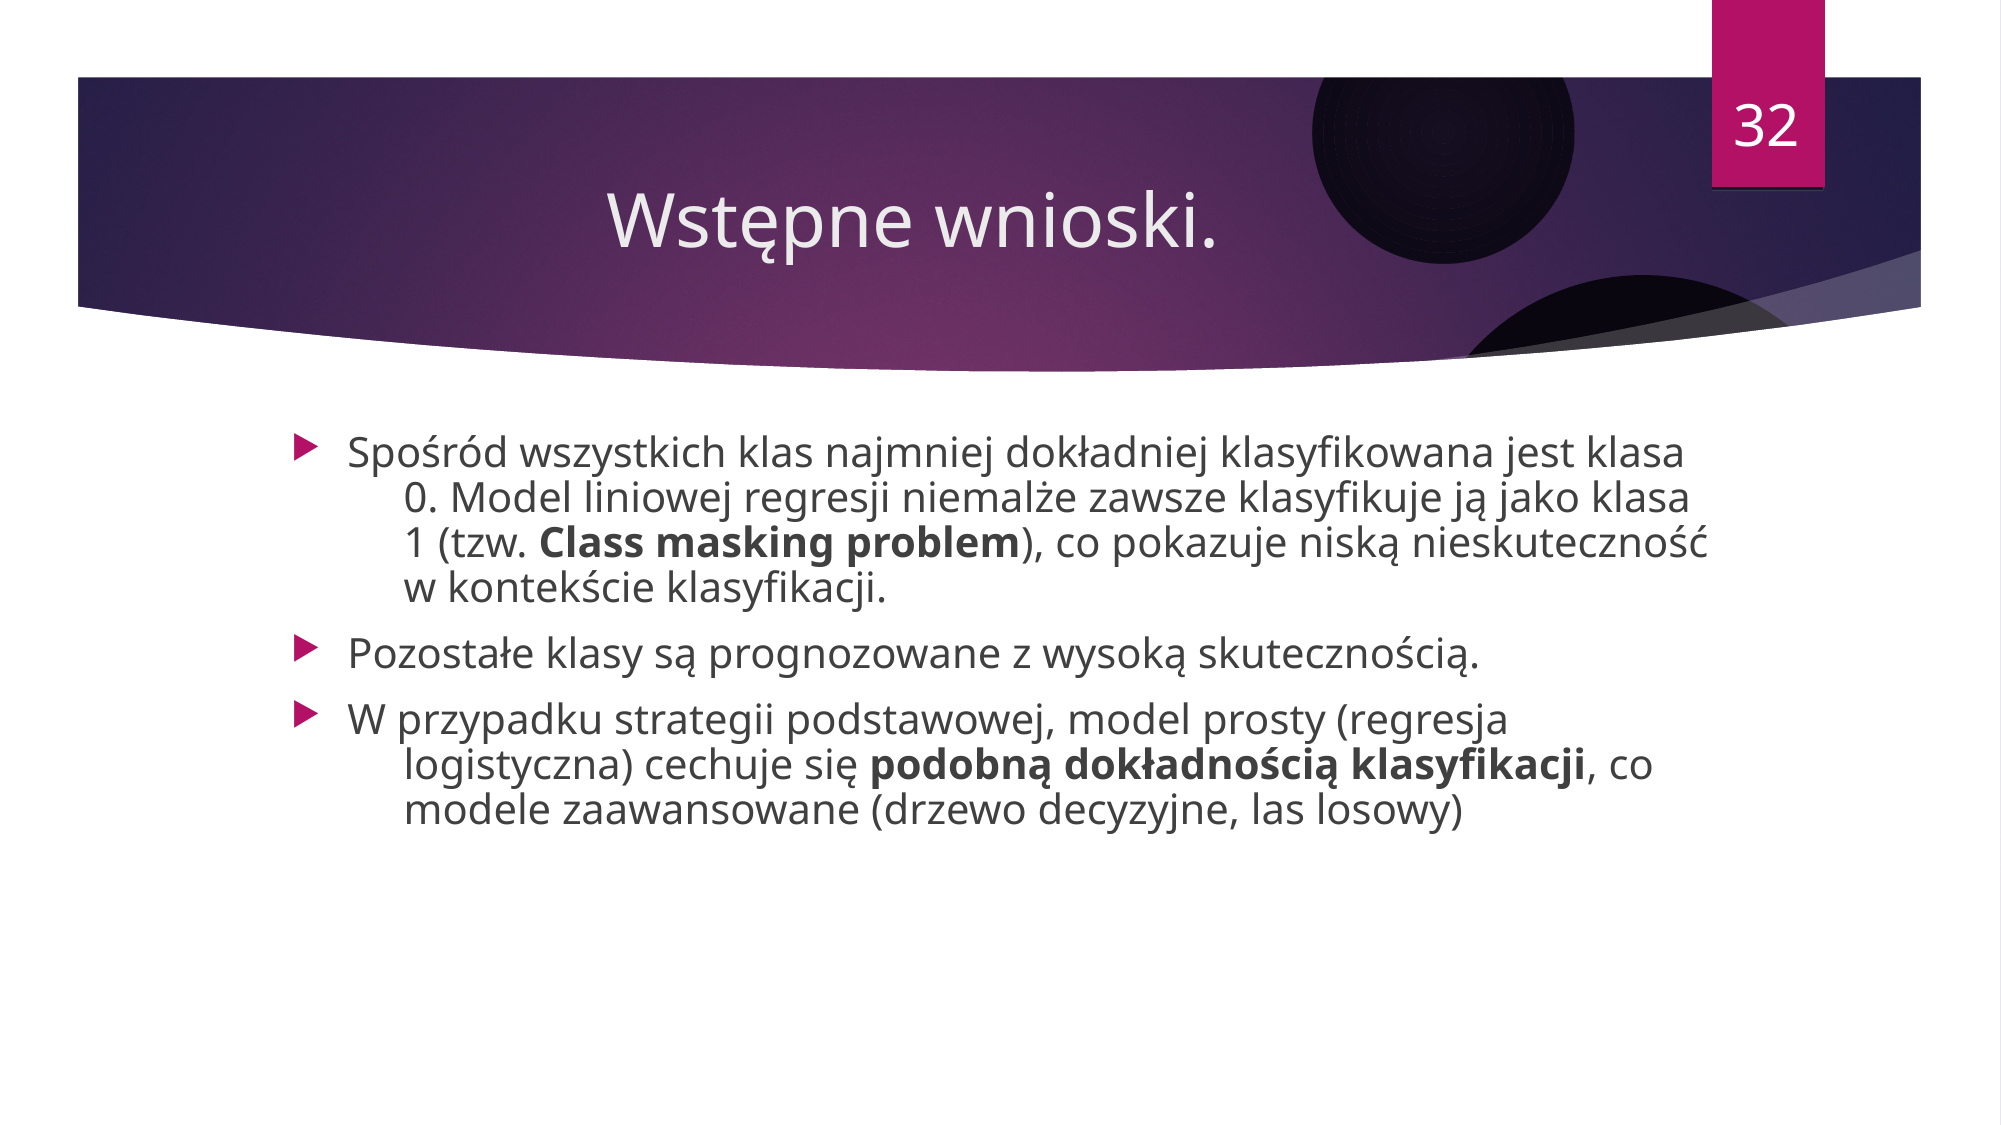

# Wstępne wnioski.
Spośród wszystkich klas najmniej dokładniej klasyfikowana jest klasa 0. Model liniowej regresji niemalże zawsze klasyfikuje ją jako klasa 1 (tzw. Class masking problem), co pokazuje niską nieskuteczność w kontekście klasyfikacji.
Pozostałe klasy są prognozowane z wysoką skutecznością.
W przypadku strategii podstawowej, model prosty (regresja logistyczna) cechuje się podobną dokładnością klasyfikacji, co modele zaawansowane (drzewo decyzyjne, las losowy)